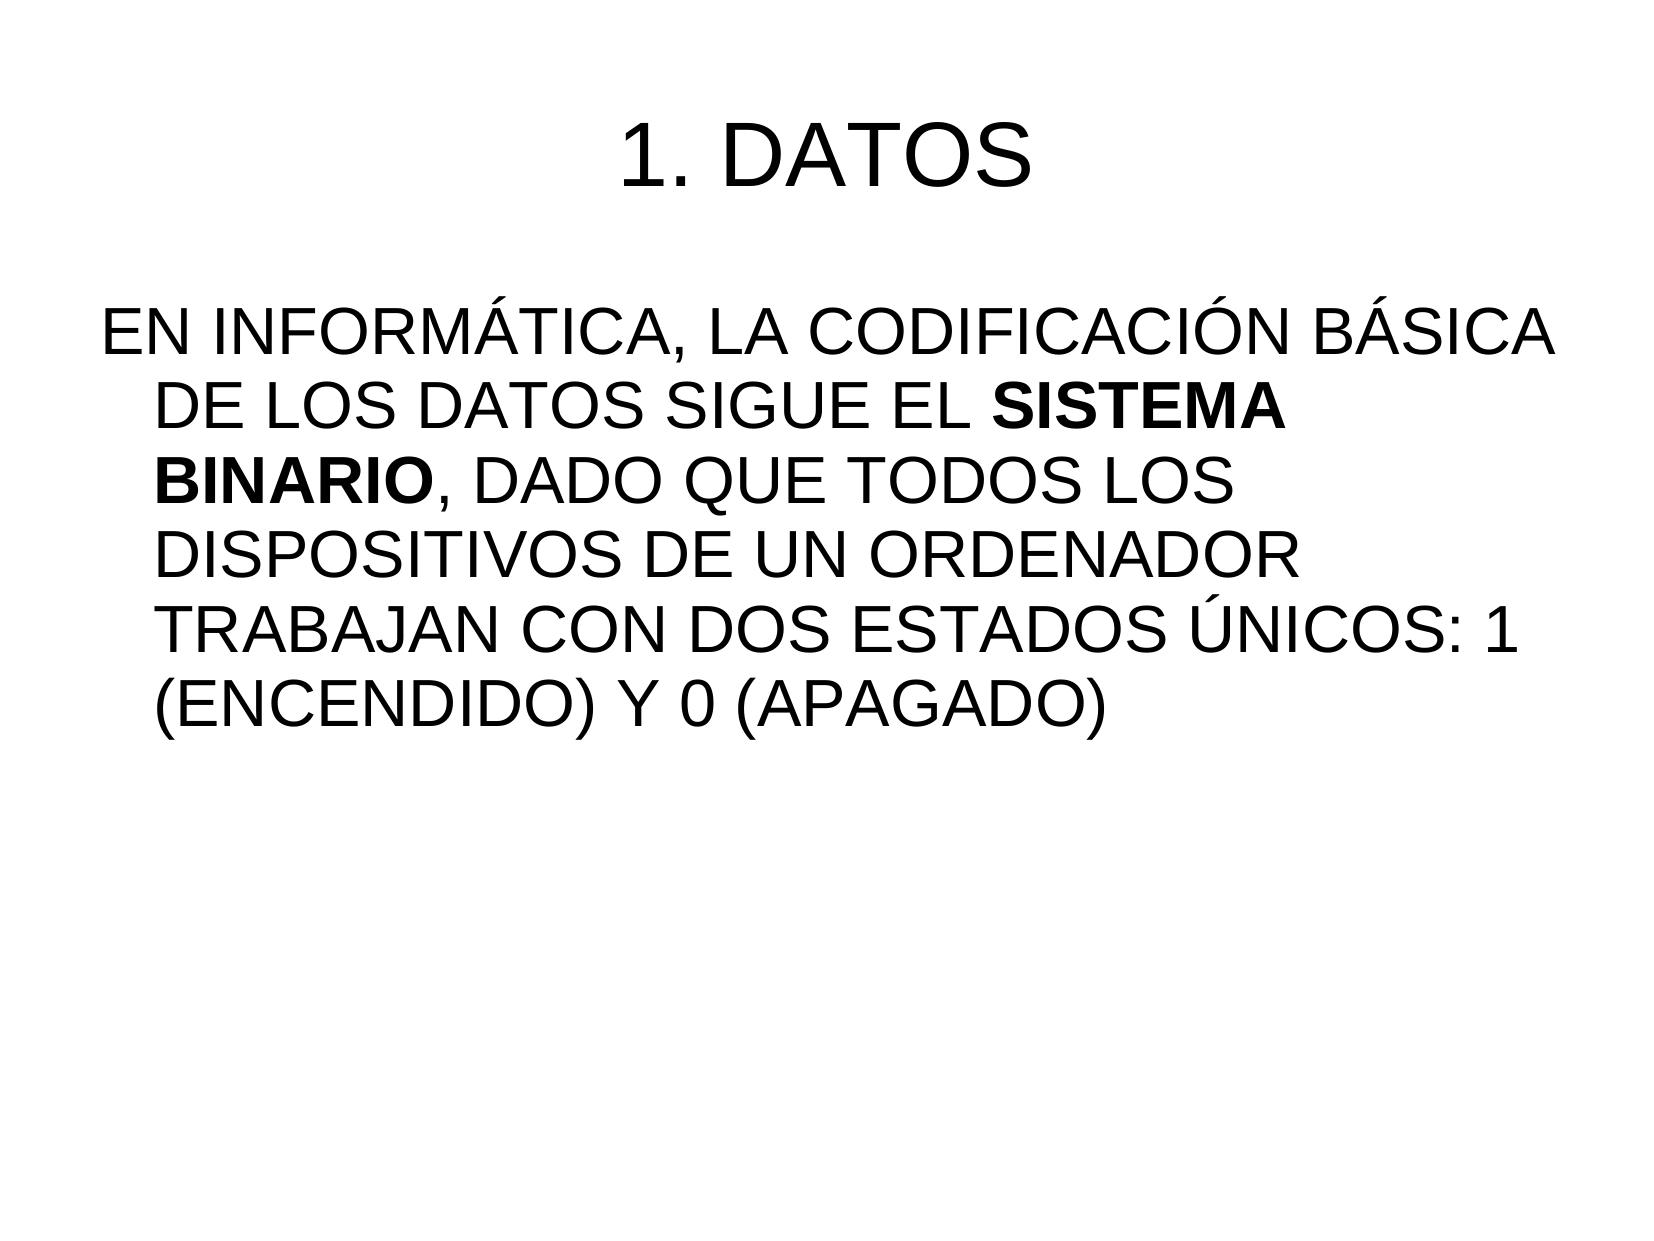

# 1. DATOS
EN INFORMÁTICA, LA CODIFICACIÓN BÁSICA DE LOS DATOS SIGUE EL SISTEMA BINARIO, DADO QUE TODOS LOS DISPOSITIVOS DE UN ORDENADOR TRABAJAN CON DOS ESTADOS ÚNICOS: 1 (ENCENDIDO) Y 0 (APAGADO)